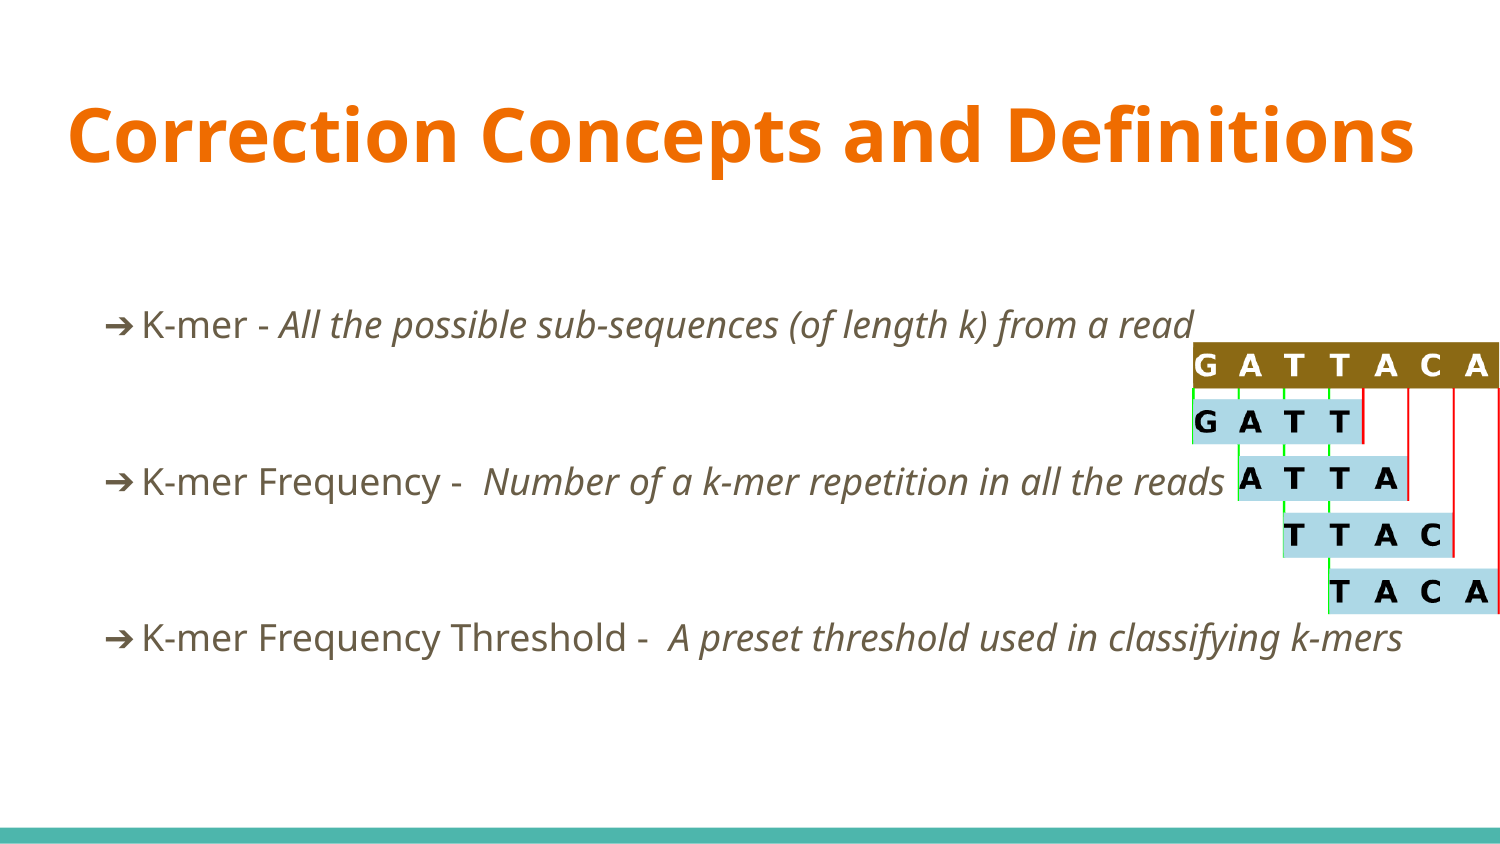

# Correction Concepts and Definitions
K-mer - All the possible sub-sequences (of length k) from a read
K-mer Frequency - Number of a k-mer repetition in all the reads
K-mer Frequency Threshold - A preset threshold used in classifying k-mers